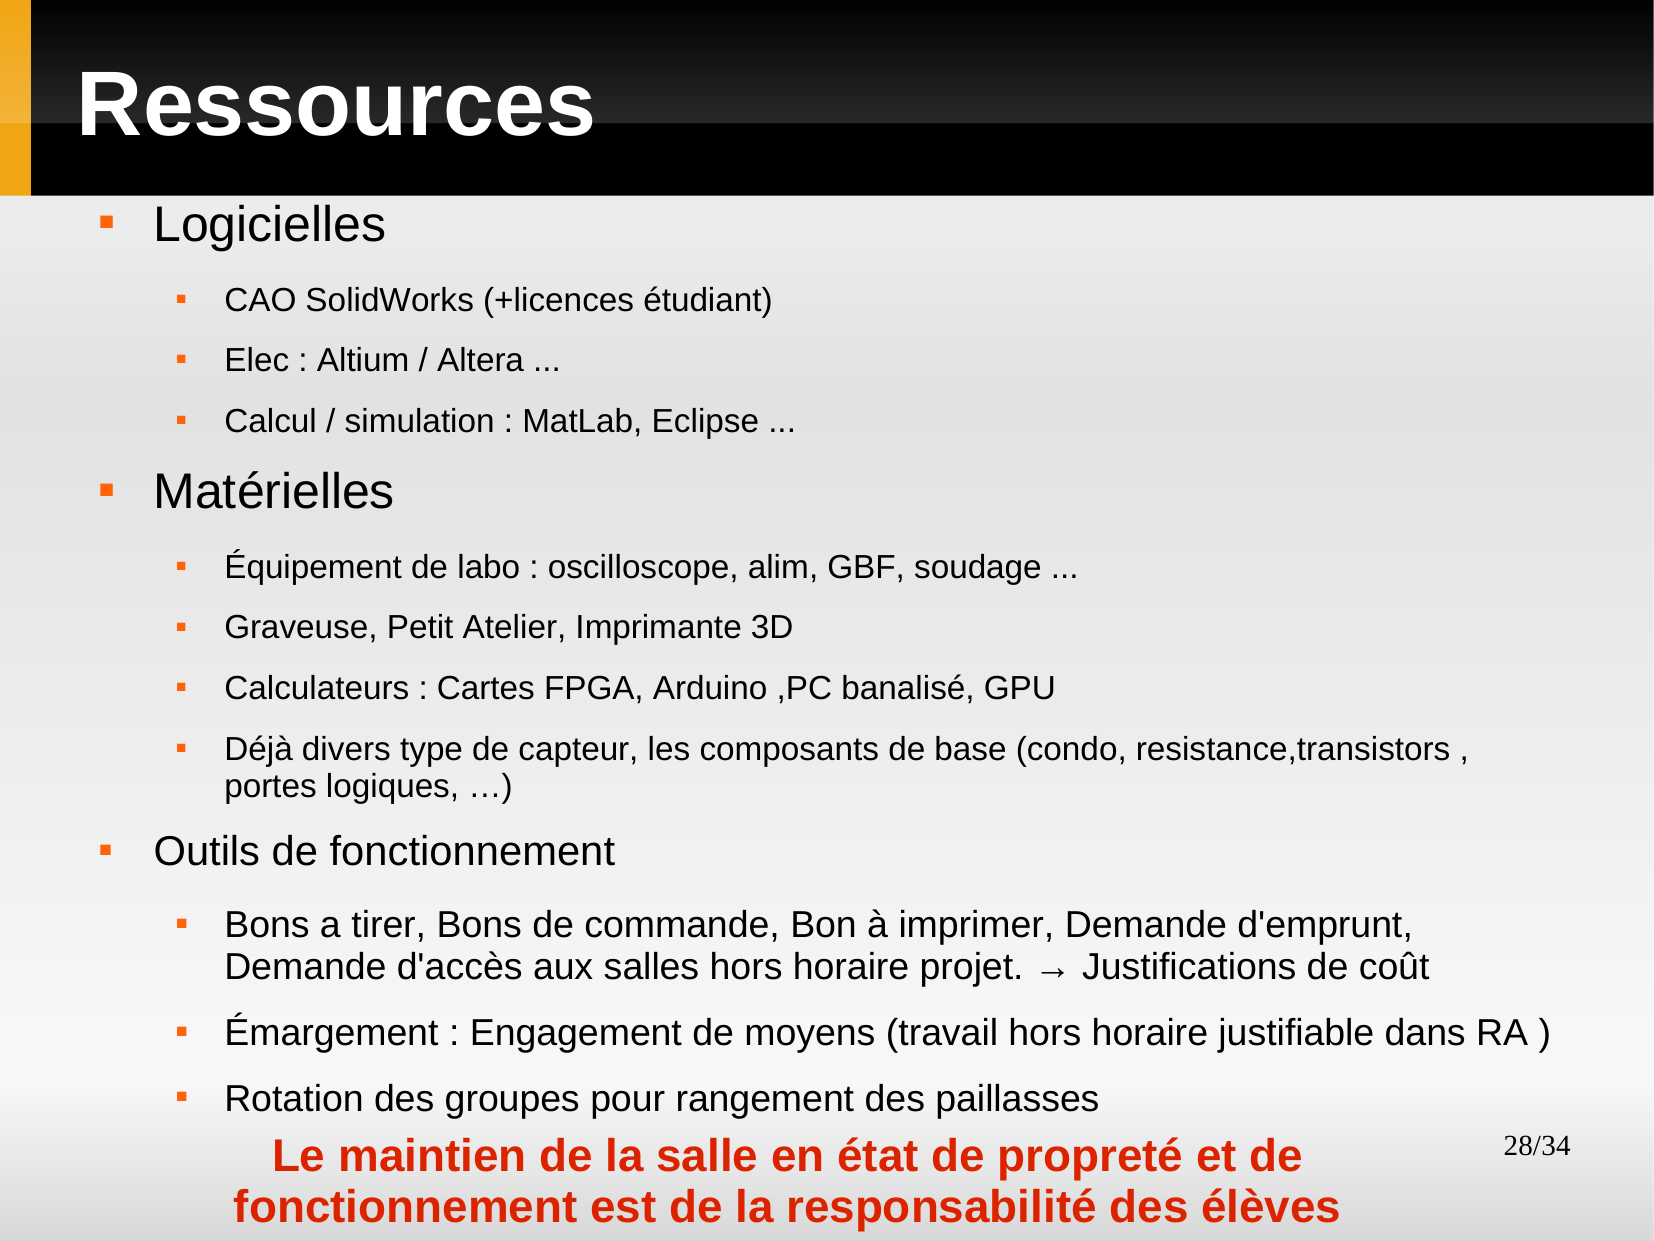

# Ressources
Logicielles
CAO SolidWorks (+licences étudiant)
Elec : Altium / Altera ...
Calcul / simulation : MatLab, Eclipse ...
Matérielles
Équipement de labo : oscilloscope, alim, GBF, soudage ...
Graveuse, Petit Atelier, Imprimante 3D
Calculateurs : Cartes FPGA, Arduino ,PC banalisé, GPU
Déjà divers type de capteur, les composants de base (condo, resistance,transistors , portes logiques, …)
Outils de fonctionnement
Bons a tirer, Bons de commande, Bon à imprimer, Demande d'emprunt, Demande d'accès aux salles hors horaire projet. → Justifications de coût
Émargement : Engagement de moyens (travail hors horaire justifiable dans RA )
Rotation des groupes pour rangement des paillasses
Le maintien de la salle en état de propreté et de fonctionnement est de la responsabilité des élèves
28